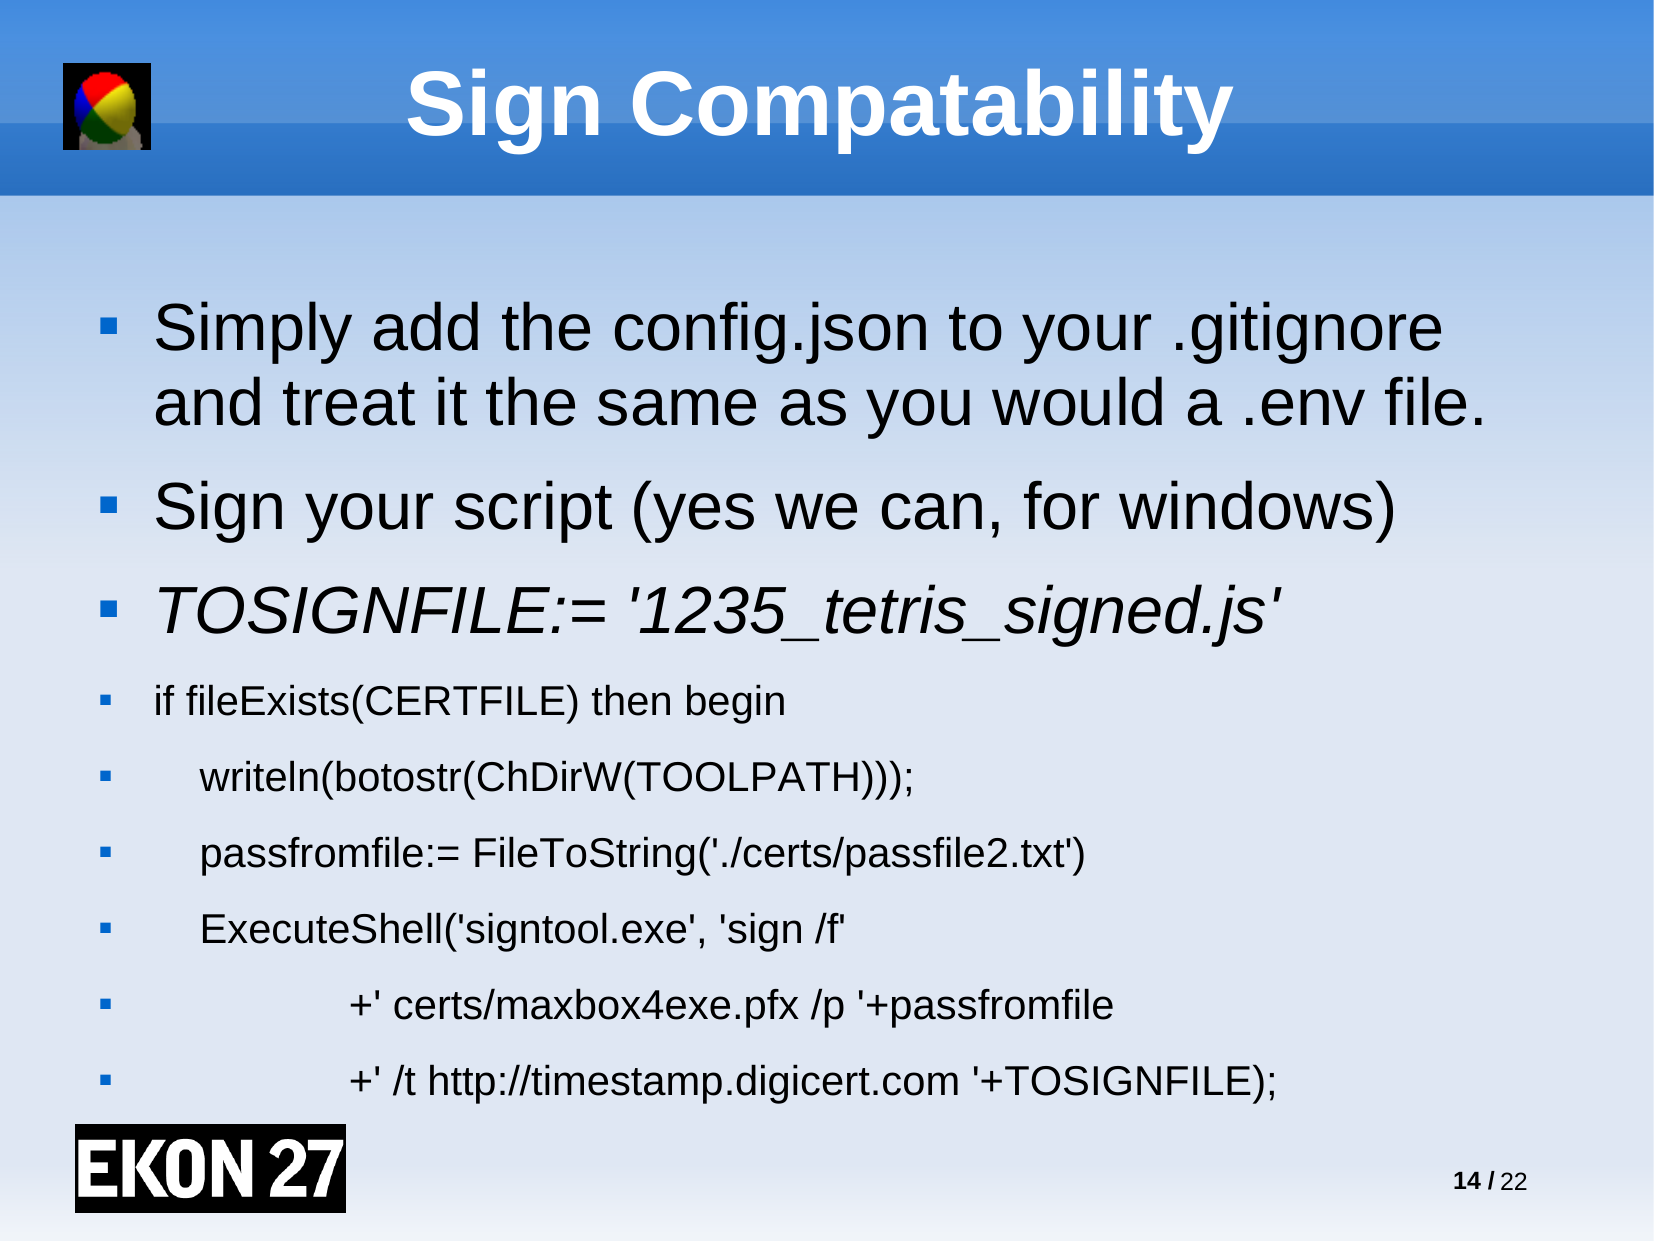

# Sign Compatability
Simply add the config.json to your .gitignore and treat it the same as you would a .env file.
Sign your script (yes we can, for windows)
TOSIGNFILE:= '1235_tetris_signed.js'
if fileExists(CERTFILE) then begin
 writeln(botostr(ChDirW(TOOLPATH)));
 passfromfile:= FileToString('./certs/passfile2.txt')
 ExecuteShell('signtool.exe', 'sign /f'
 +' certs/maxbox4exe.pfx /p '+passfromfile
 +' /t http://timestamp.digicert.com '+TOSIGNFILE);
14